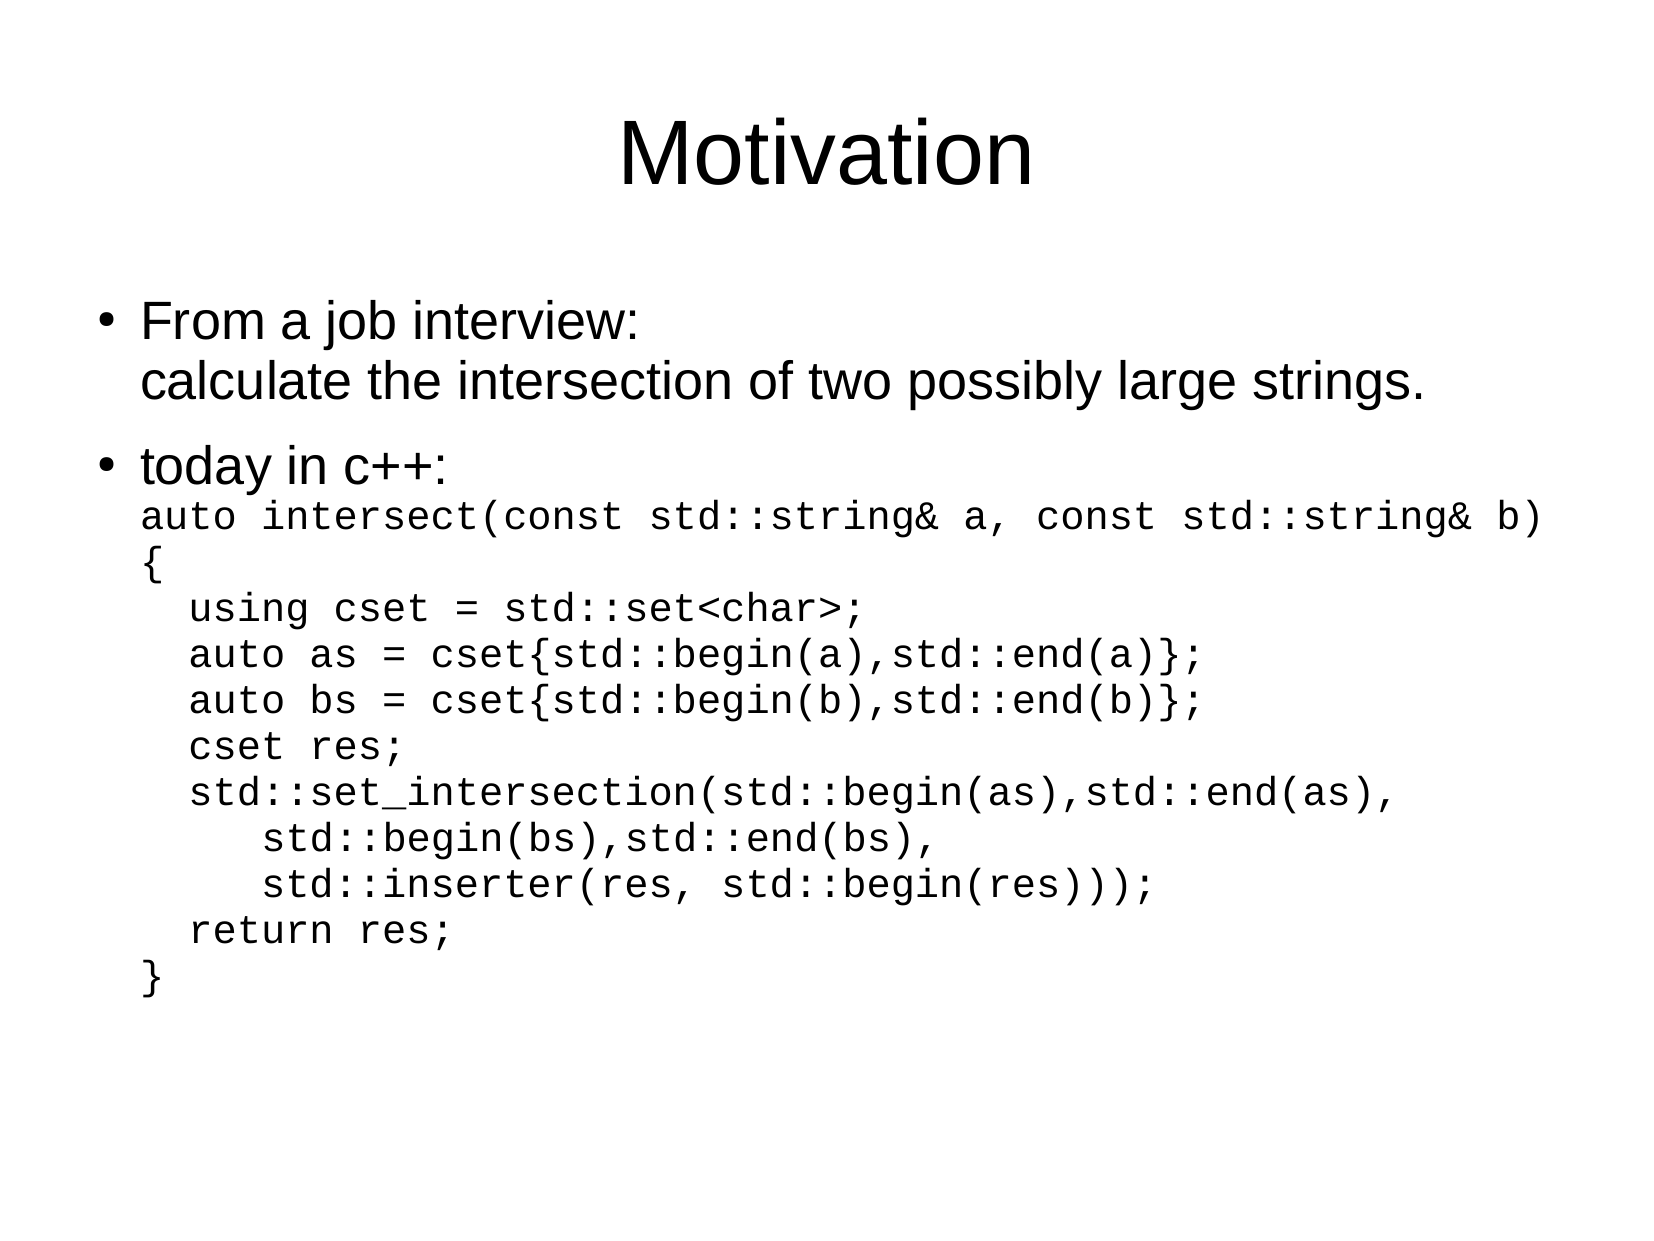

# Motivation
From a job interview:
calculate the intersection of two possibly large strings.
today in c++:
auto intersect(const std::string& a, const std::string& b)
{
 using cset = std::set<char>;
 auto as = cset{std::begin(a),std::end(a)};
 auto bs = cset{std::begin(b),std::end(b)};
 cset res;
 std::set_intersection(std::begin(as),std::end(as),
			 			std::begin(bs),std::end(bs),
 std::inserter(res, std::begin(res)));
 return res;
}